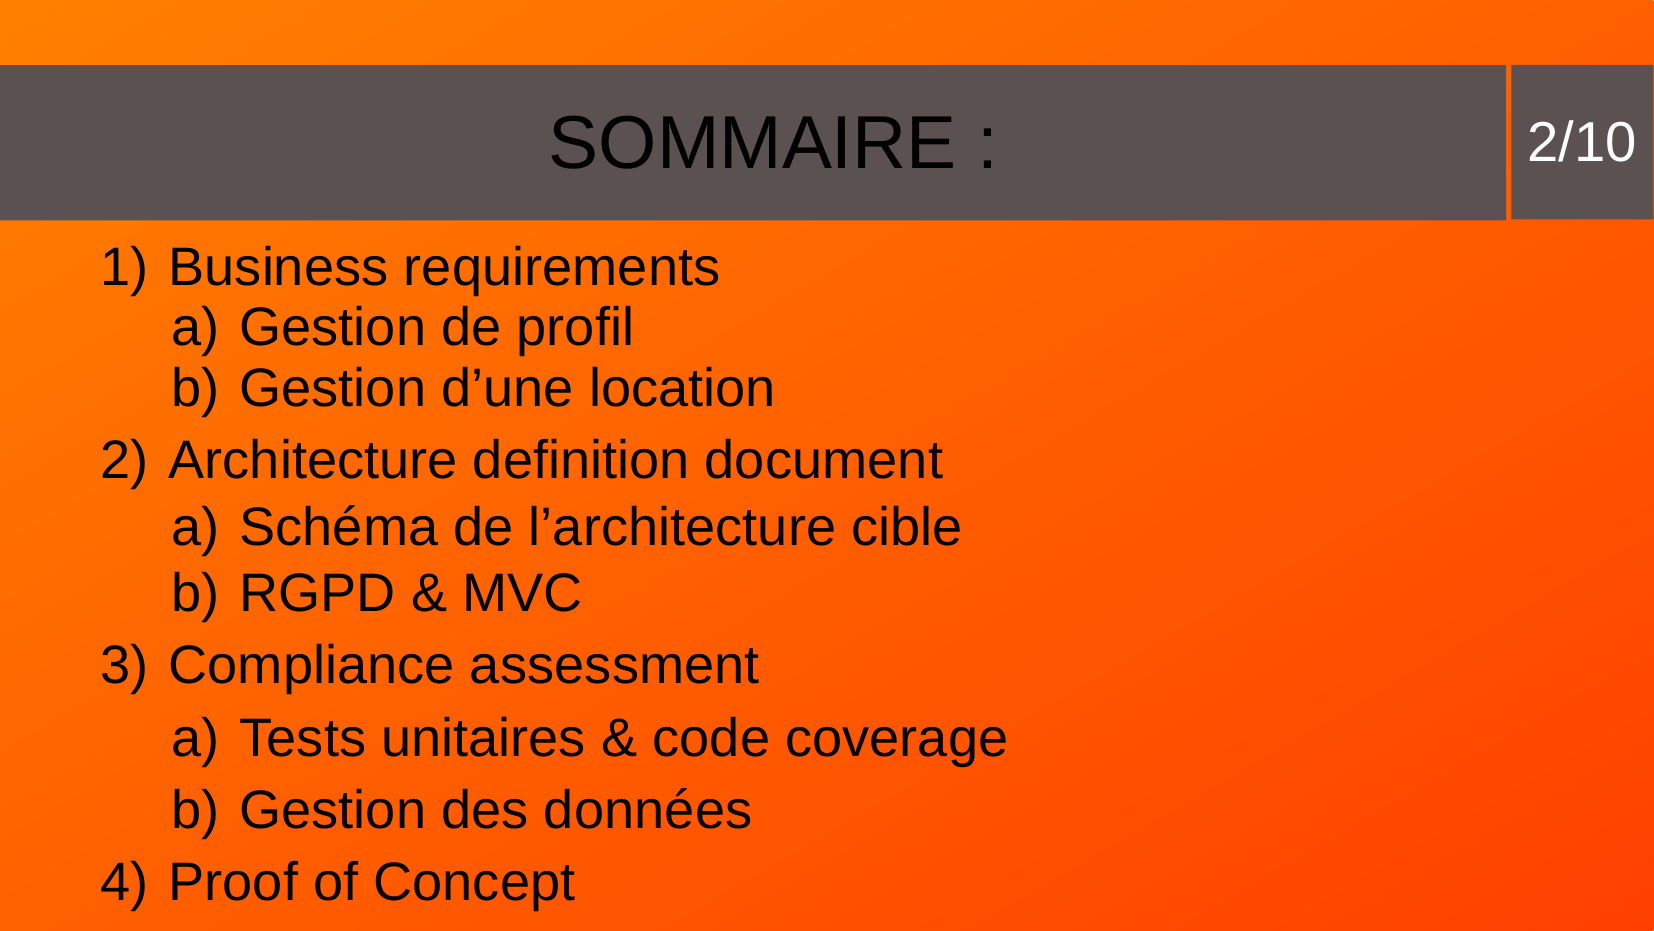

SOMMAIRE :
2/10
# Business requirements
 Gestion de profil
 Gestion d’une location
 Architecture definition document
 Schéma de l’architecture cible
 RGPD & MVC
 Compliance assessment
 Tests unitaires & code coverage
 Gestion des données
 Proof of Concept